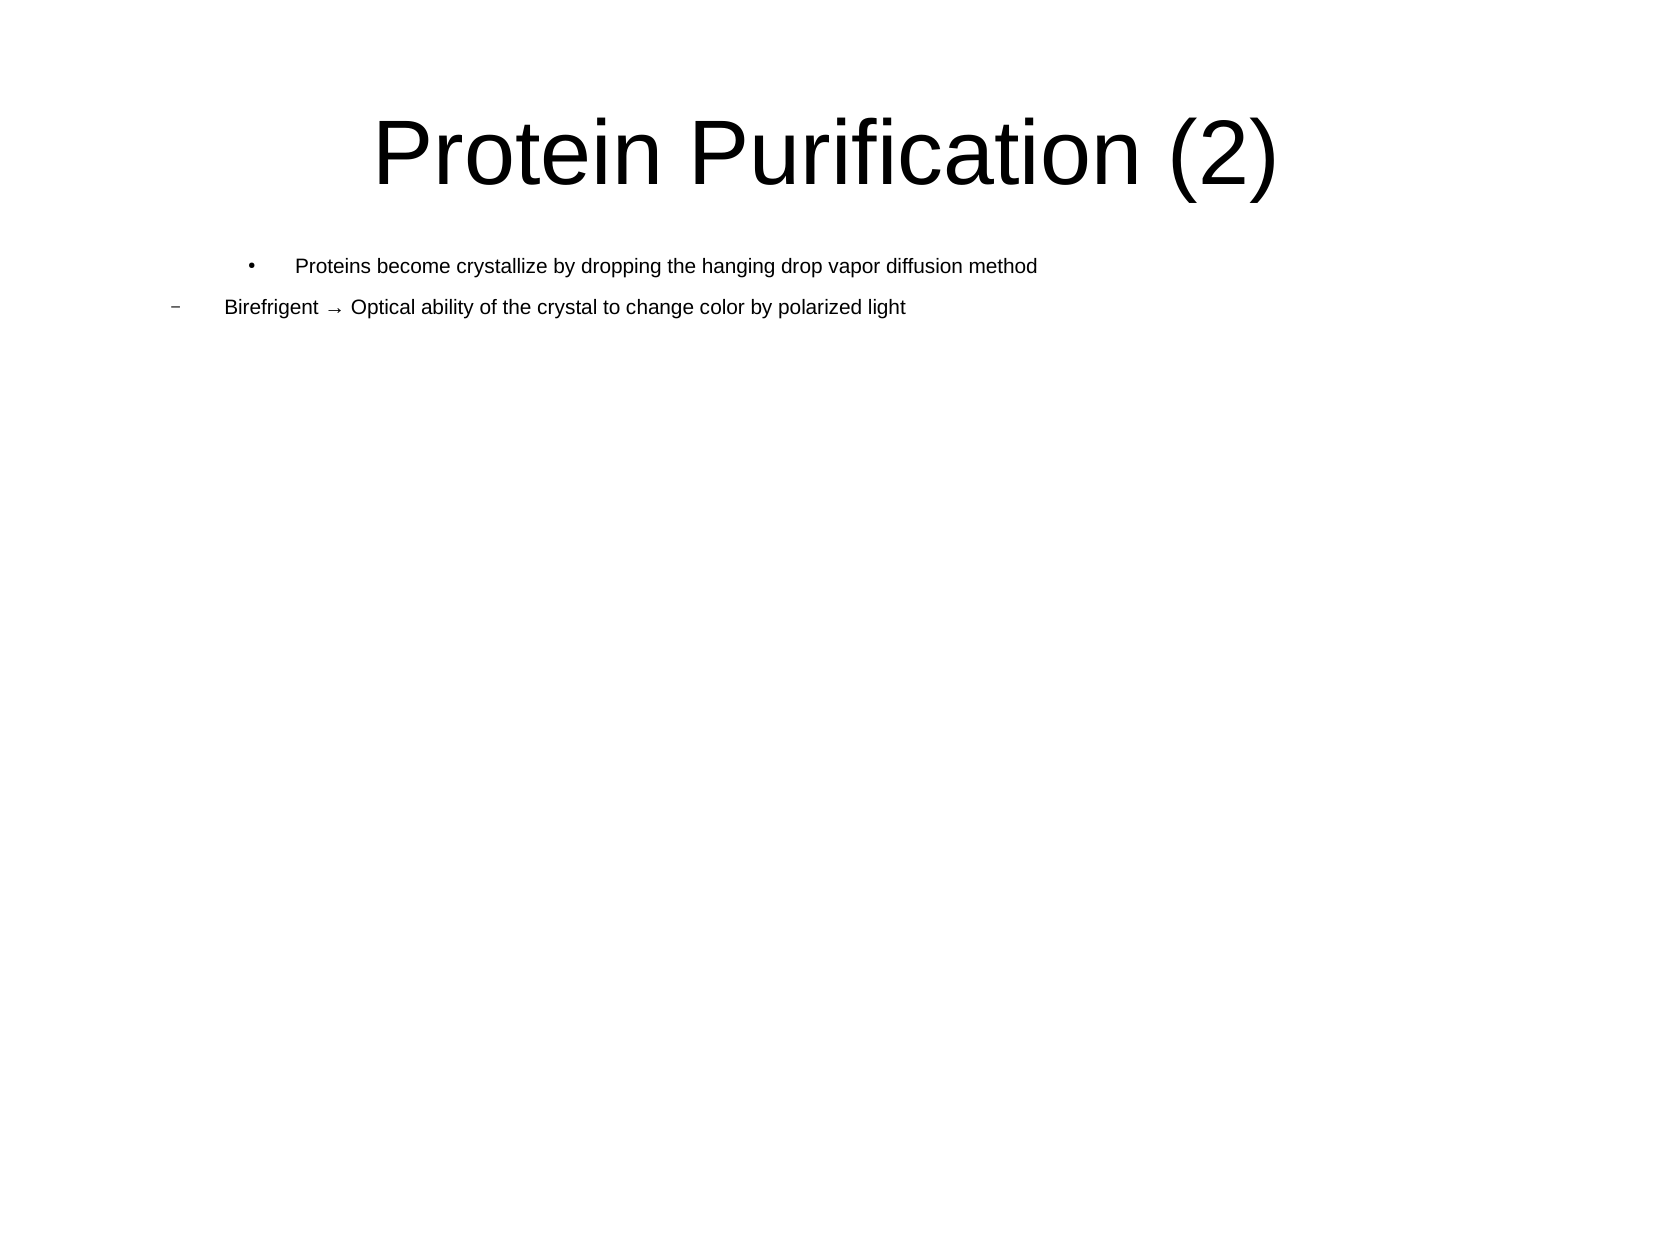

# Protein Purification (2)
Proteins become crystallize by dropping the hanging drop vapor diffusion method
Birefrigent → Optical ability of the crystal to change color by polarized light